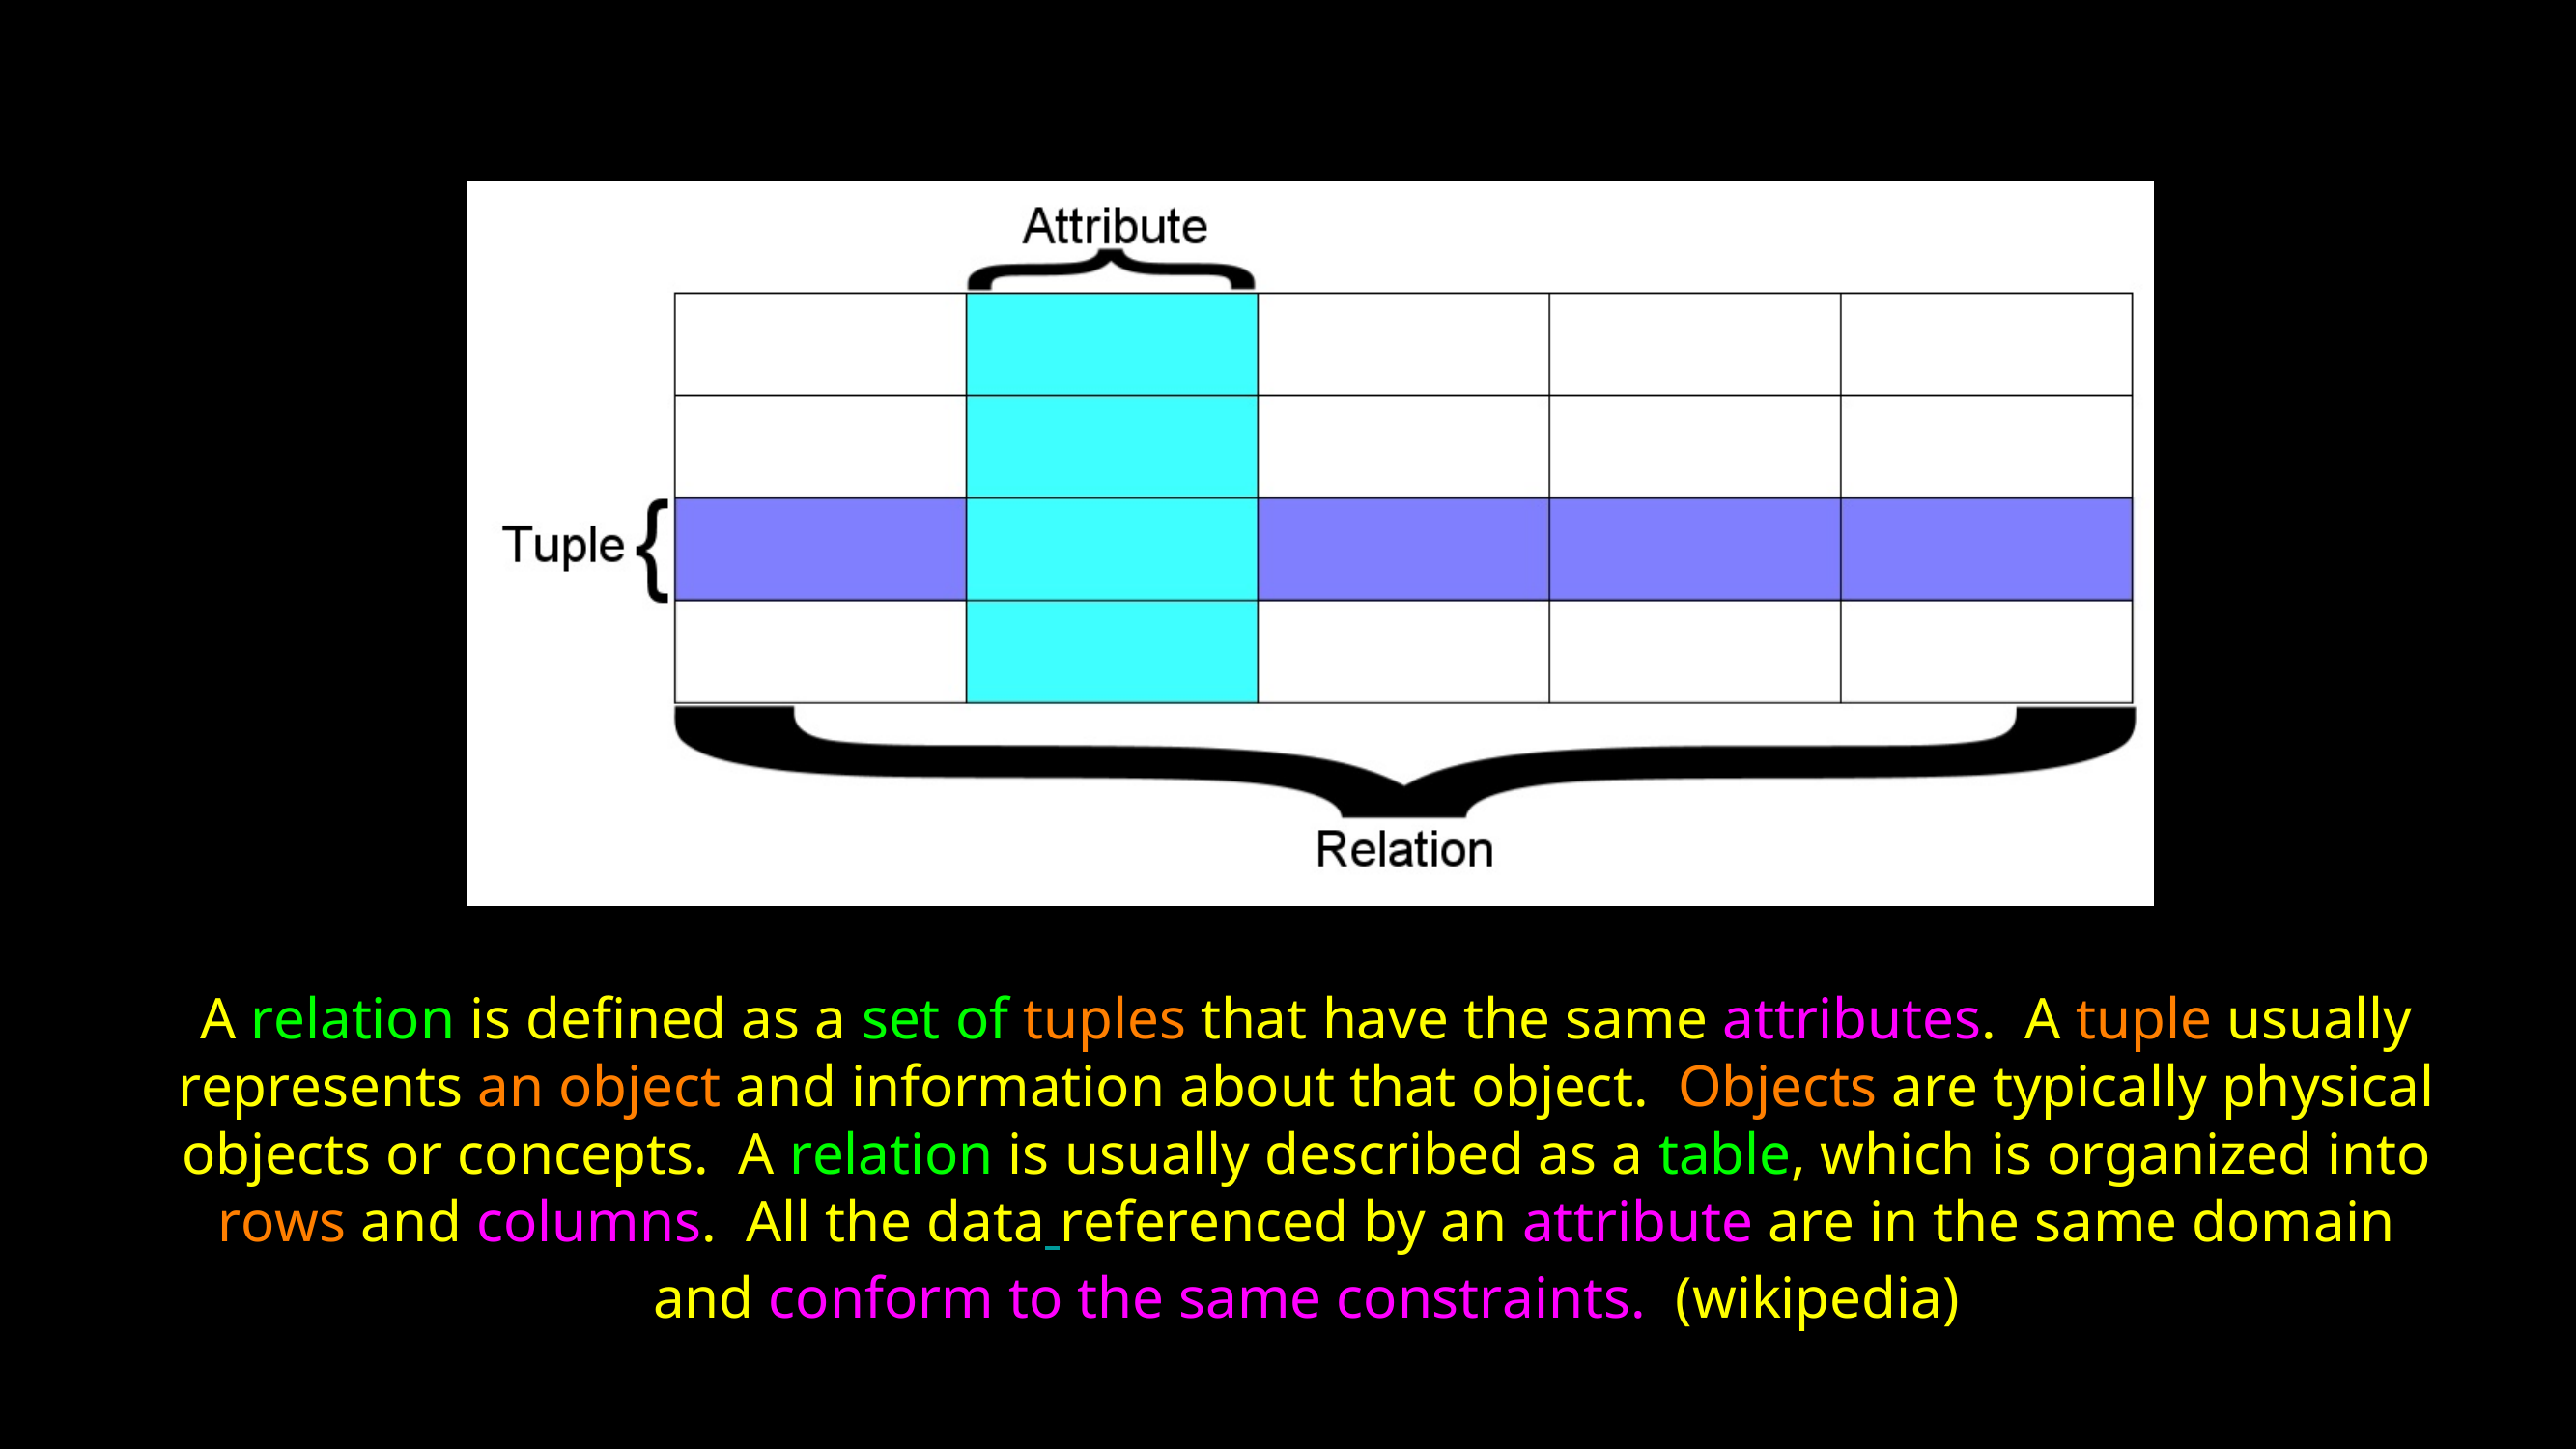

A relation is defined as a set of tuples that have the same attributes. A tuple usually represents an object and information about that object. Objects are typically physical objects or concepts. A relation is usually described as a table, which is organized into rows and columns. All the data referenced by an attribute are in the same domain and conform to the same constraints. (wikipedia)